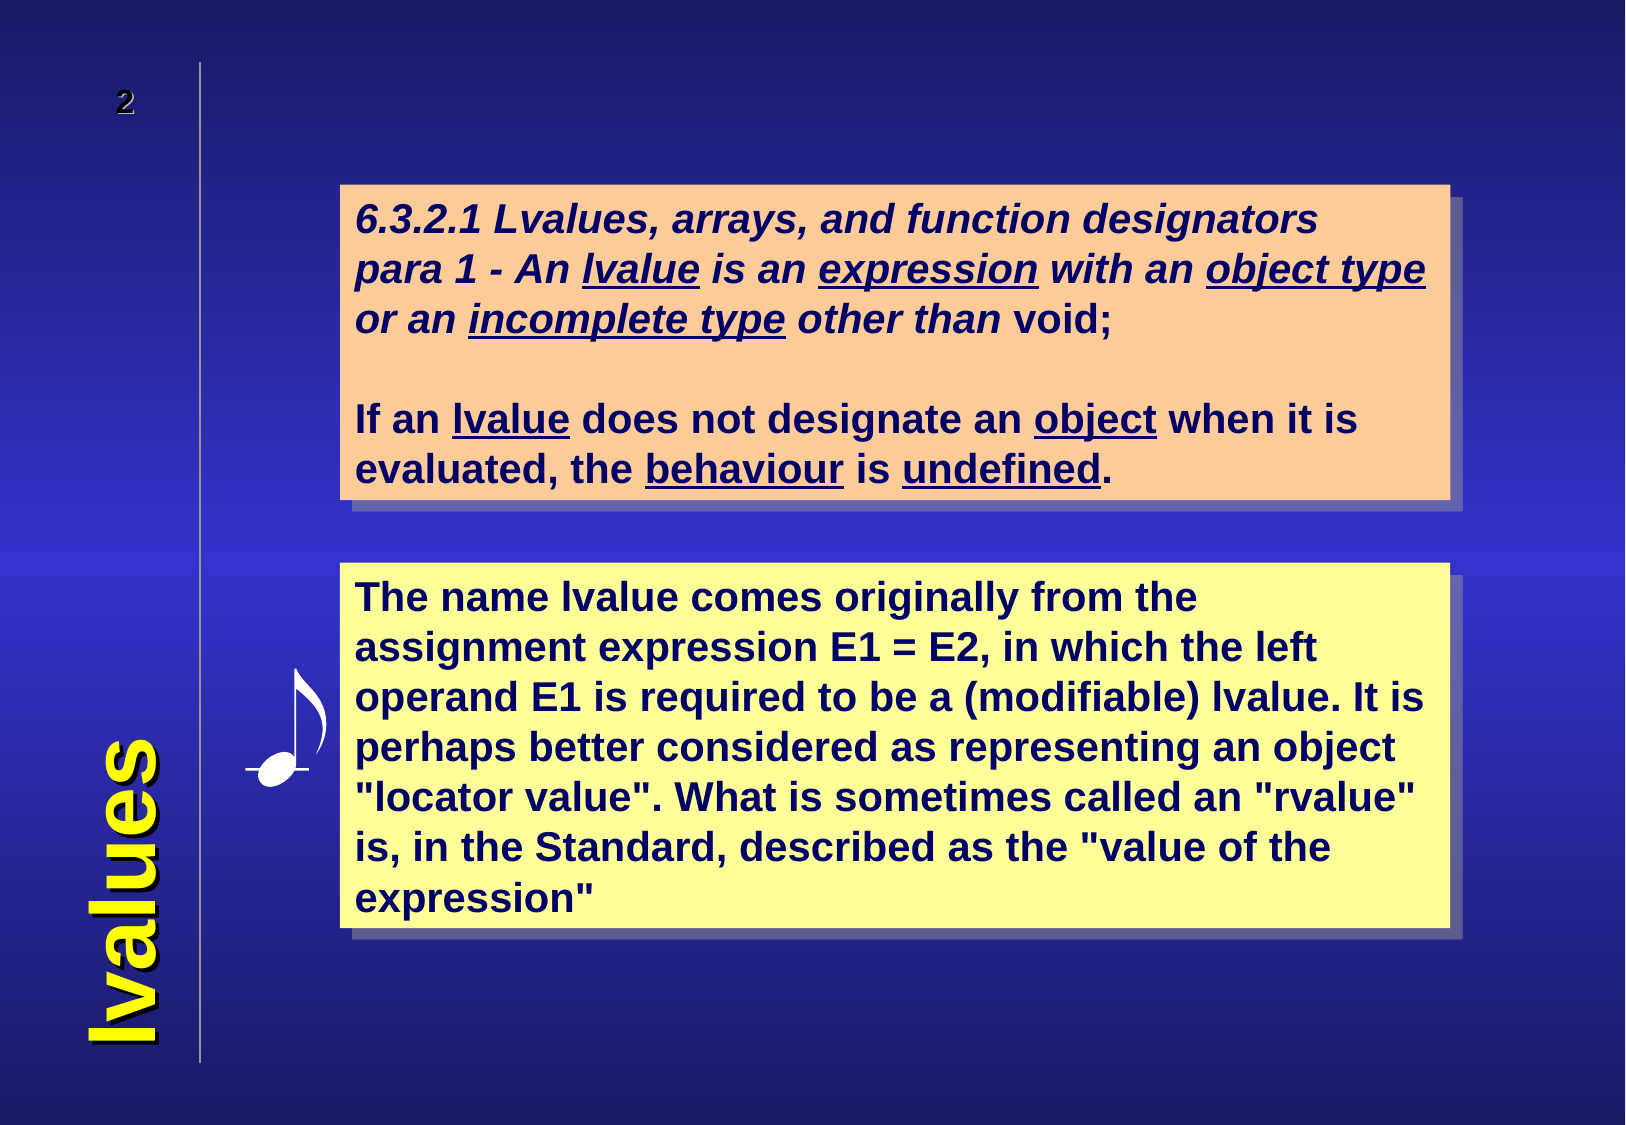

2
6.3.2.1 Lvalues, arrays, and function designators
para 1 - An lvalue is an expression with an object type or an incomplete type other than void;
If an lvalue does not designate an object when it is evaluated, the behaviour is undefined.
# lvalues
The name lvalue comes originally from the assignment expression E1 = E2, in which the left operand E1 is required to be a (modifiable) lvalue. It is perhaps better considered as representing an object "locator value". What is sometimes called an "rvalue" is, in the Standard, described as the "value of the expression"